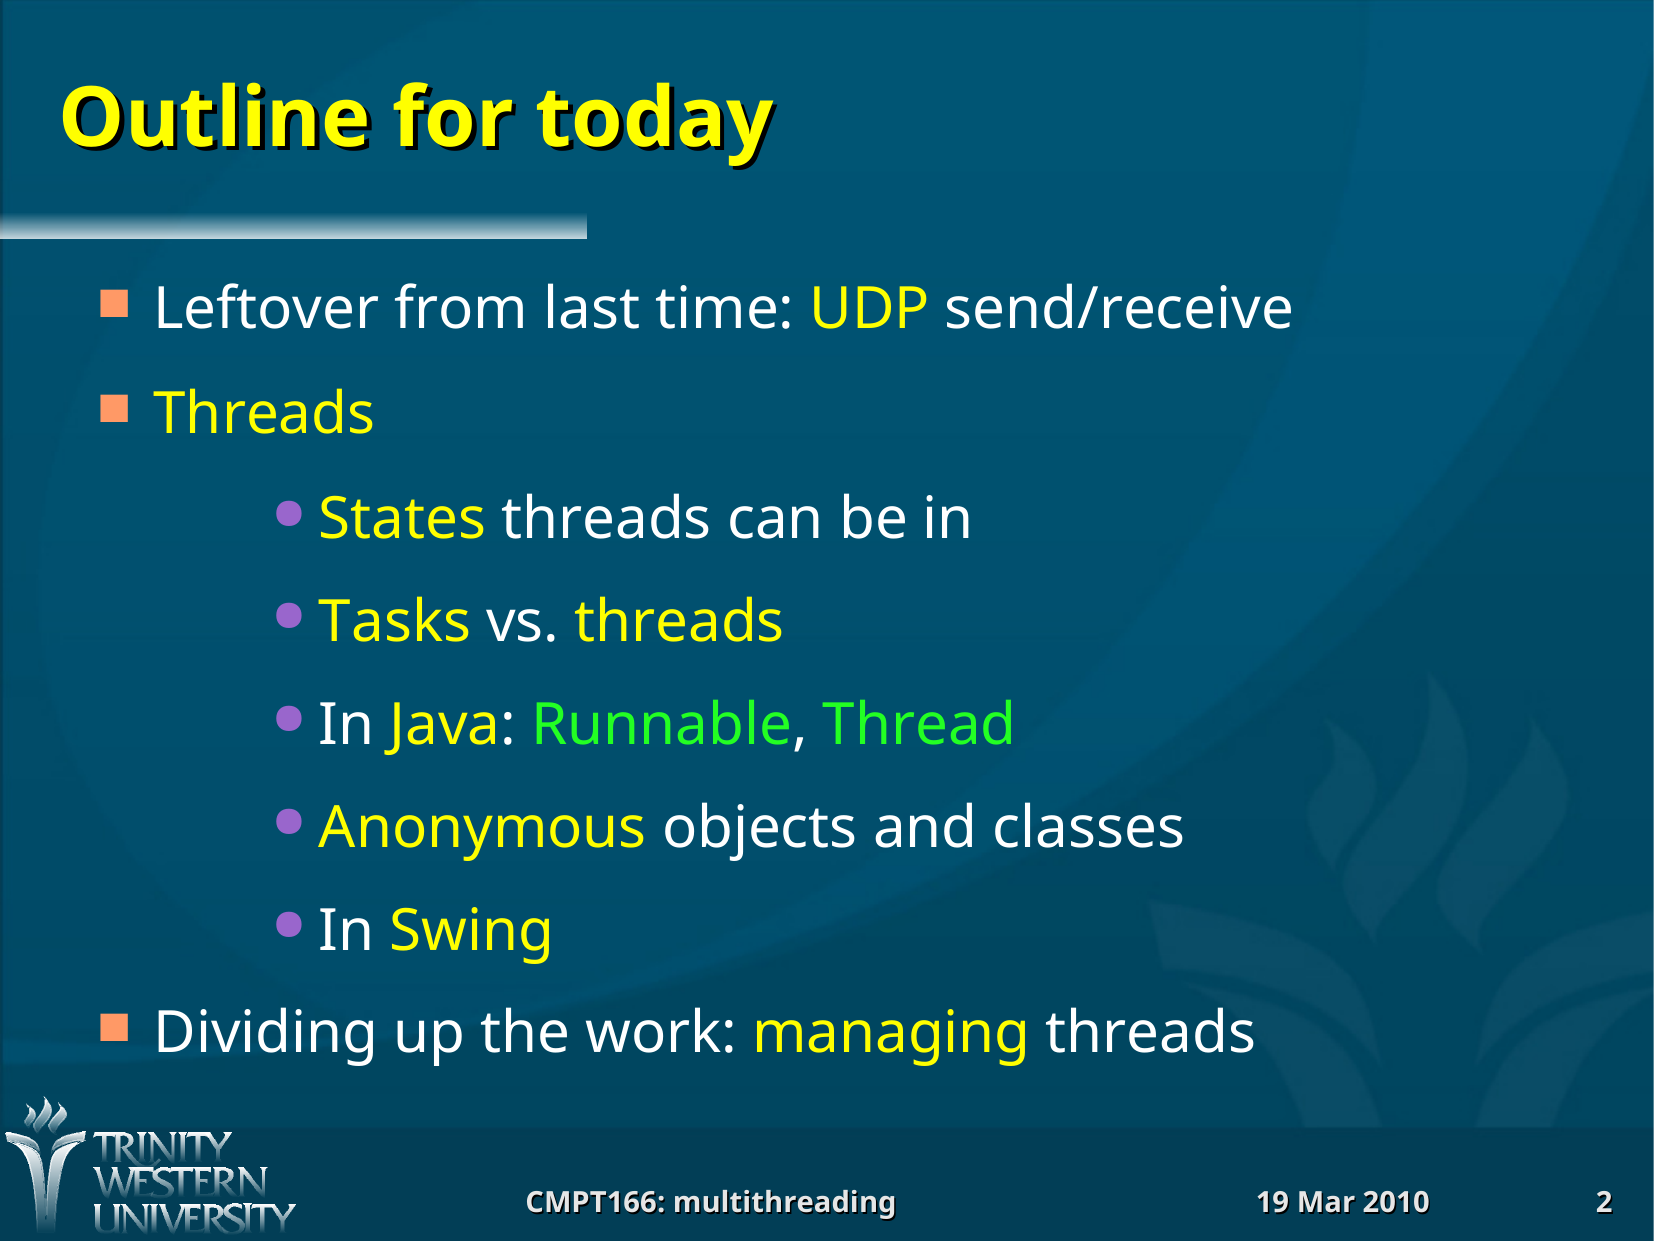

# Outline for today
Leftover from last time: UDP send/receive
Threads
States threads can be in
Tasks vs. threads
In Java: Runnable, Thread
Anonymous objects and classes
In Swing
Dividing up the work: managing threads
CMPT166: multithreading
19 Mar 2010
2